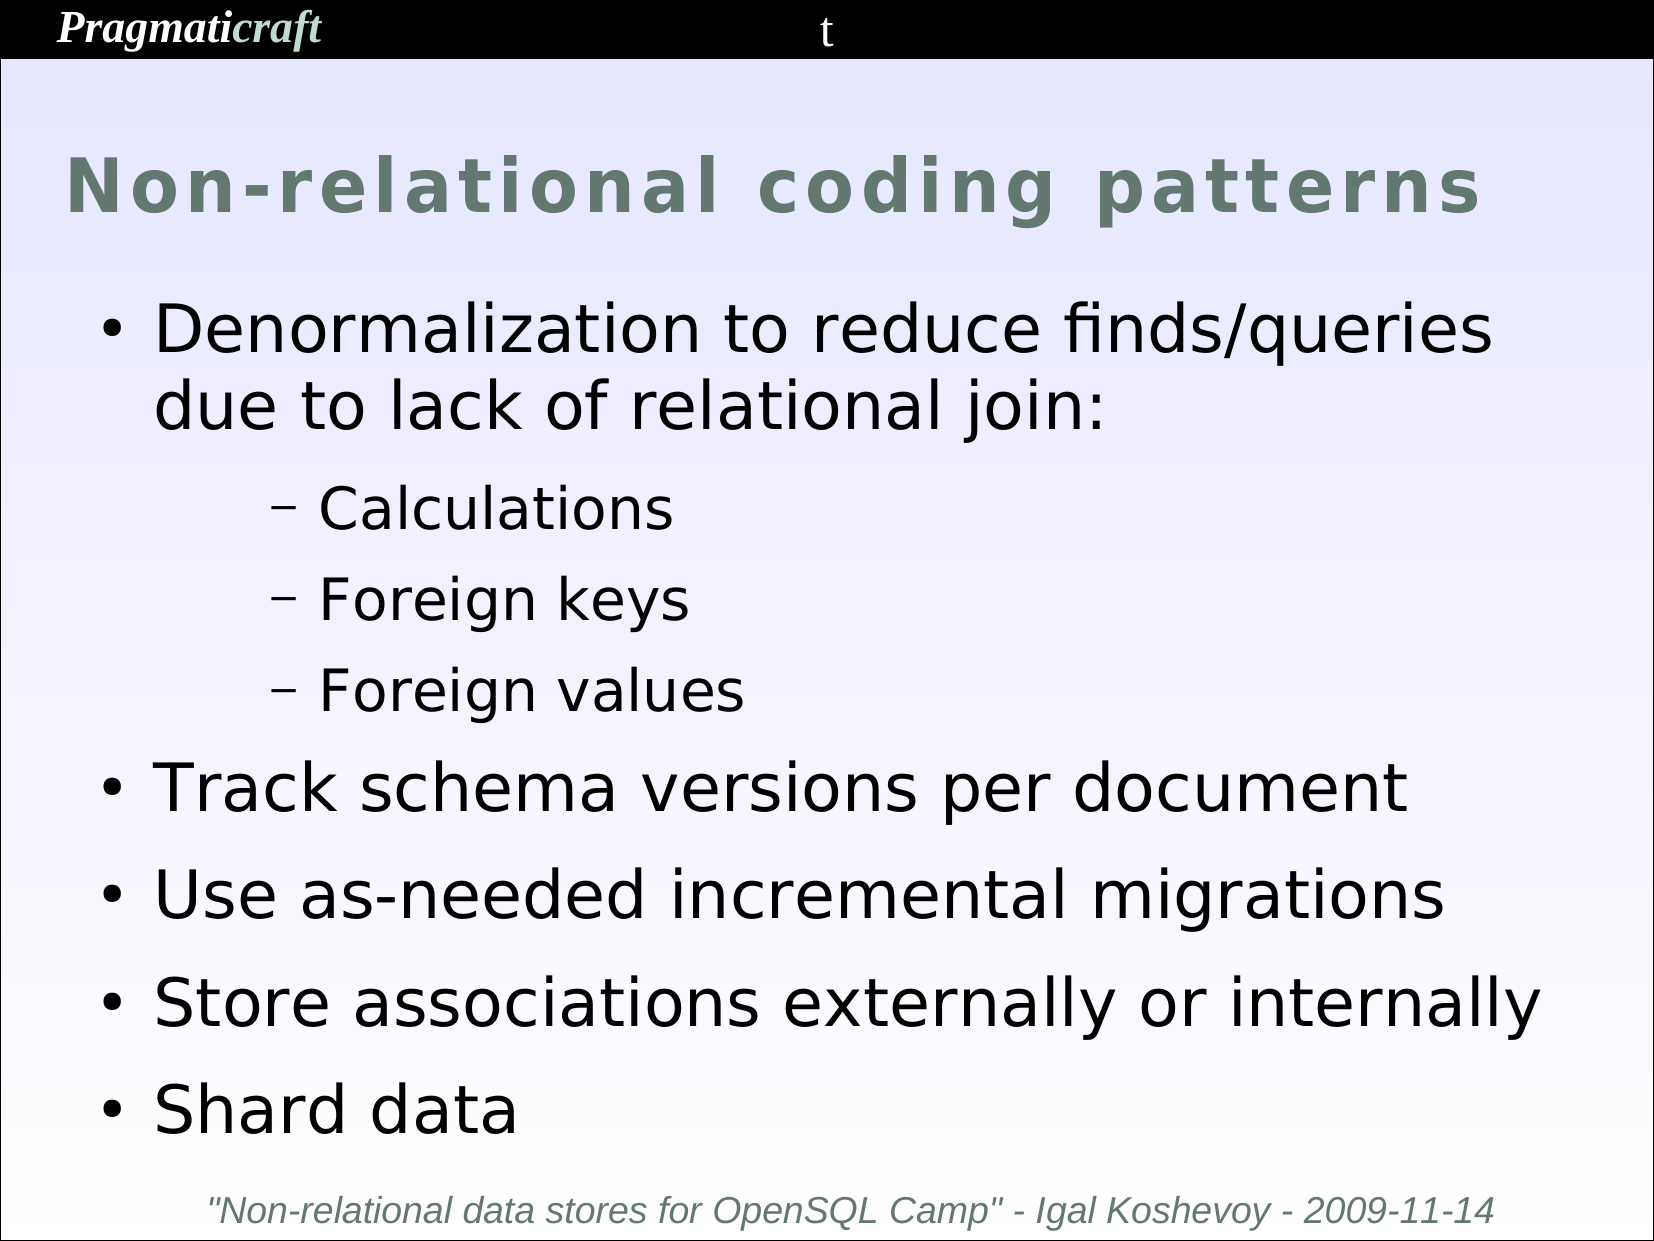

# Non-relational coding patterns
Denormalization to reduce finds/queries due to lack of relational join:
Calculations
Foreign keys
Foreign values
Track schema versions per document
Use as-needed incremental migrations
Store associations externally or internally
Shard data